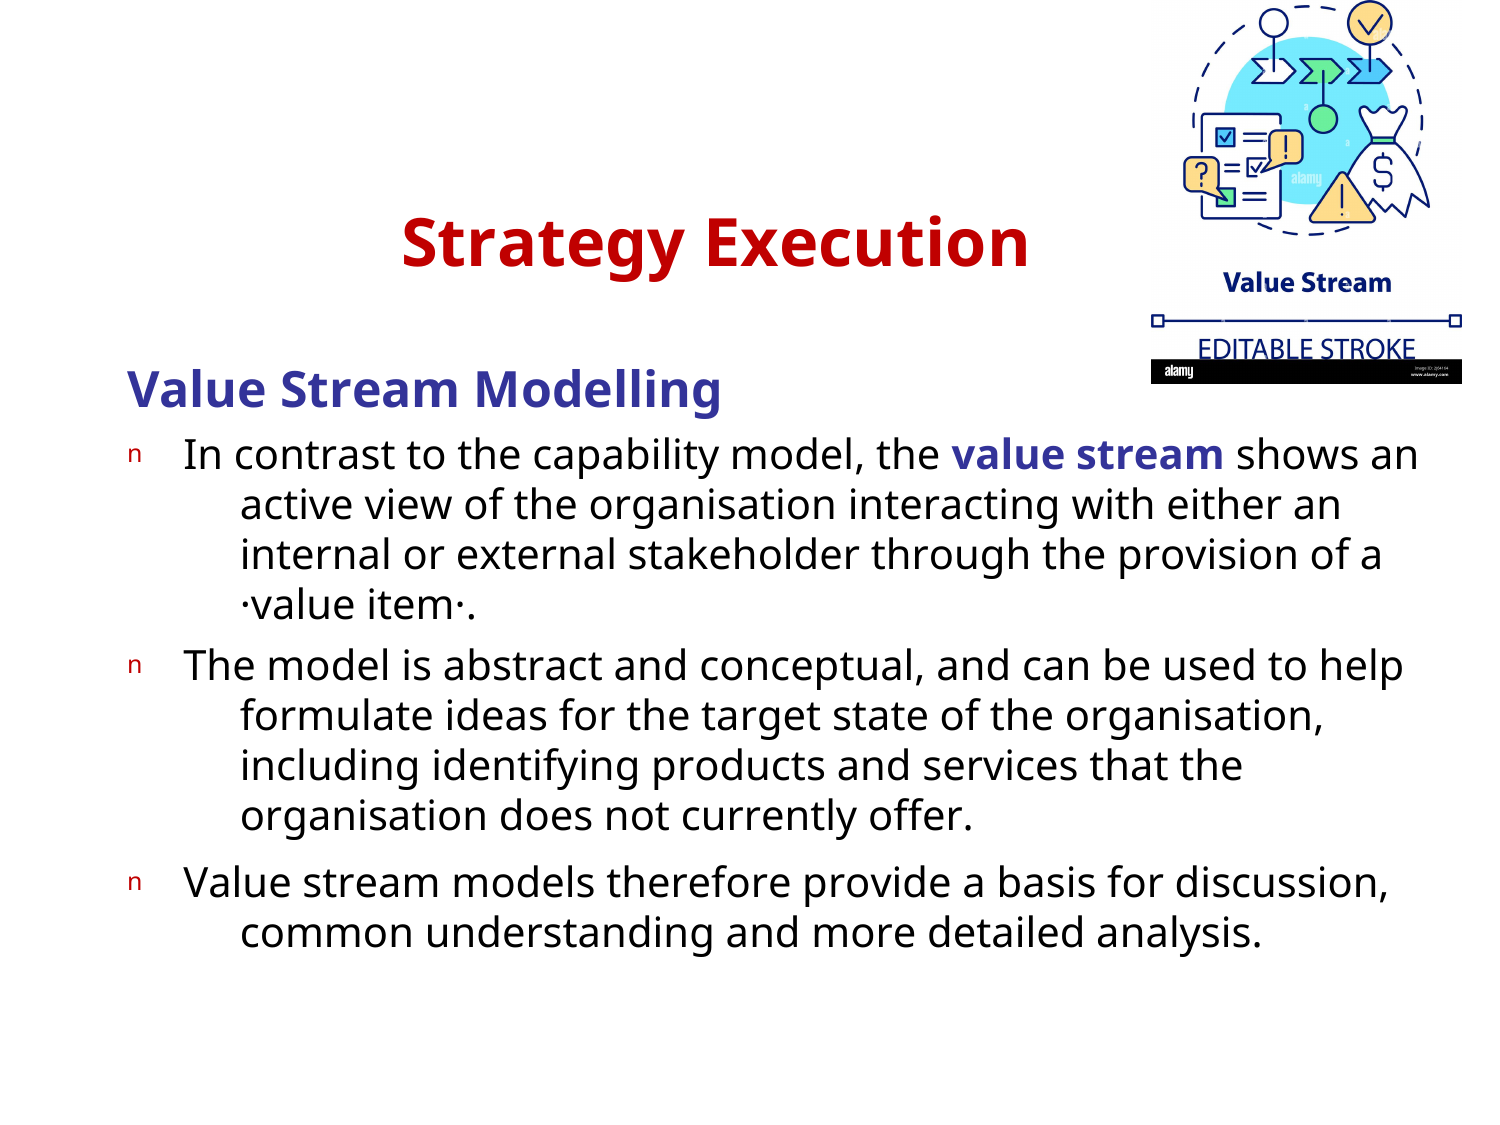

# Strategy Execution
Value Stream Modelling
In contrast to the capability model, the value stream shows an active view of the organisation interacting with either an internal or external stakeholder through the provision of a ·value item·.
The model is abstract and conceptual, and can be used to help formulate ideas for the target state of the organisation, including identifying products and services that the organisation does not currently offer.
Value stream models therefore provide a basis for discussion, common understanding and more detailed analysis.